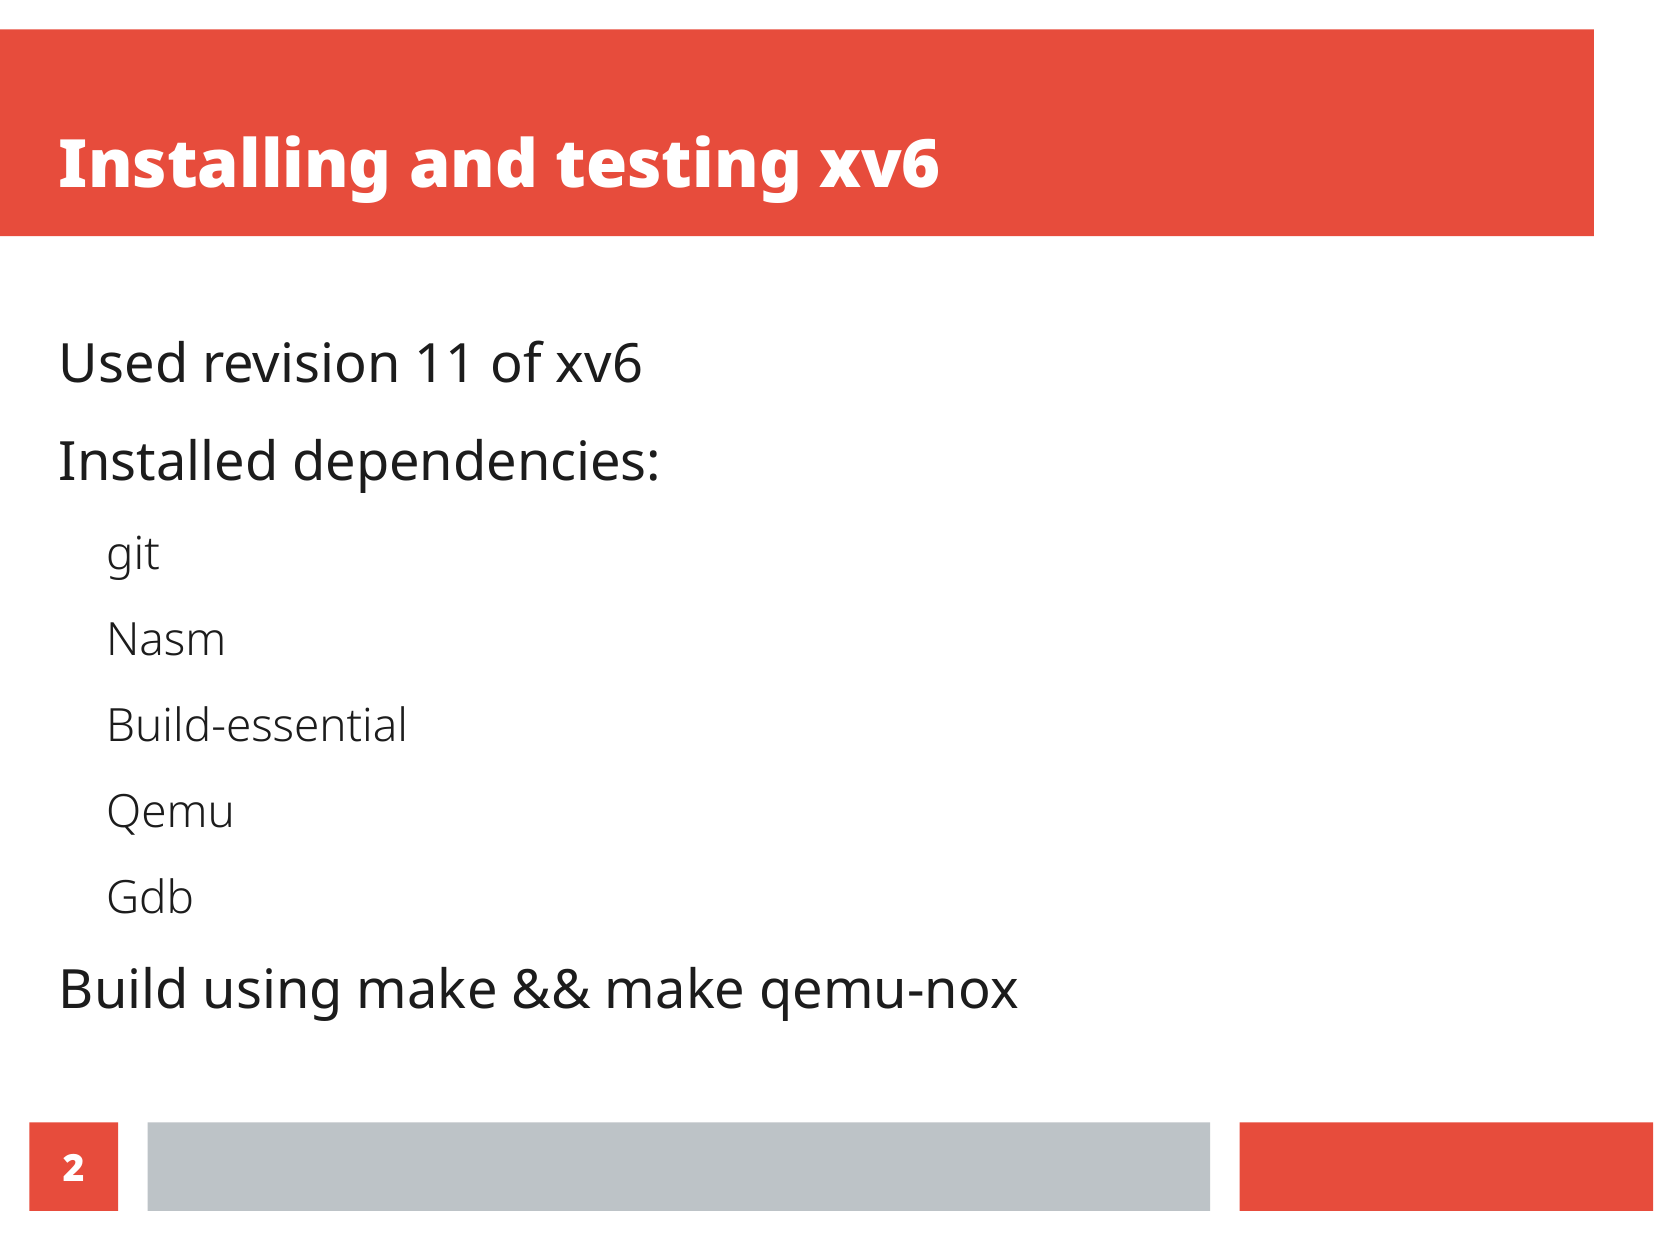

# Installing and testing xv6
Used revision 11 of xv6
Installed dependencies:
git
Nasm
Build-essential
Qemu
Gdb
Build using make && make qemu-nox
2